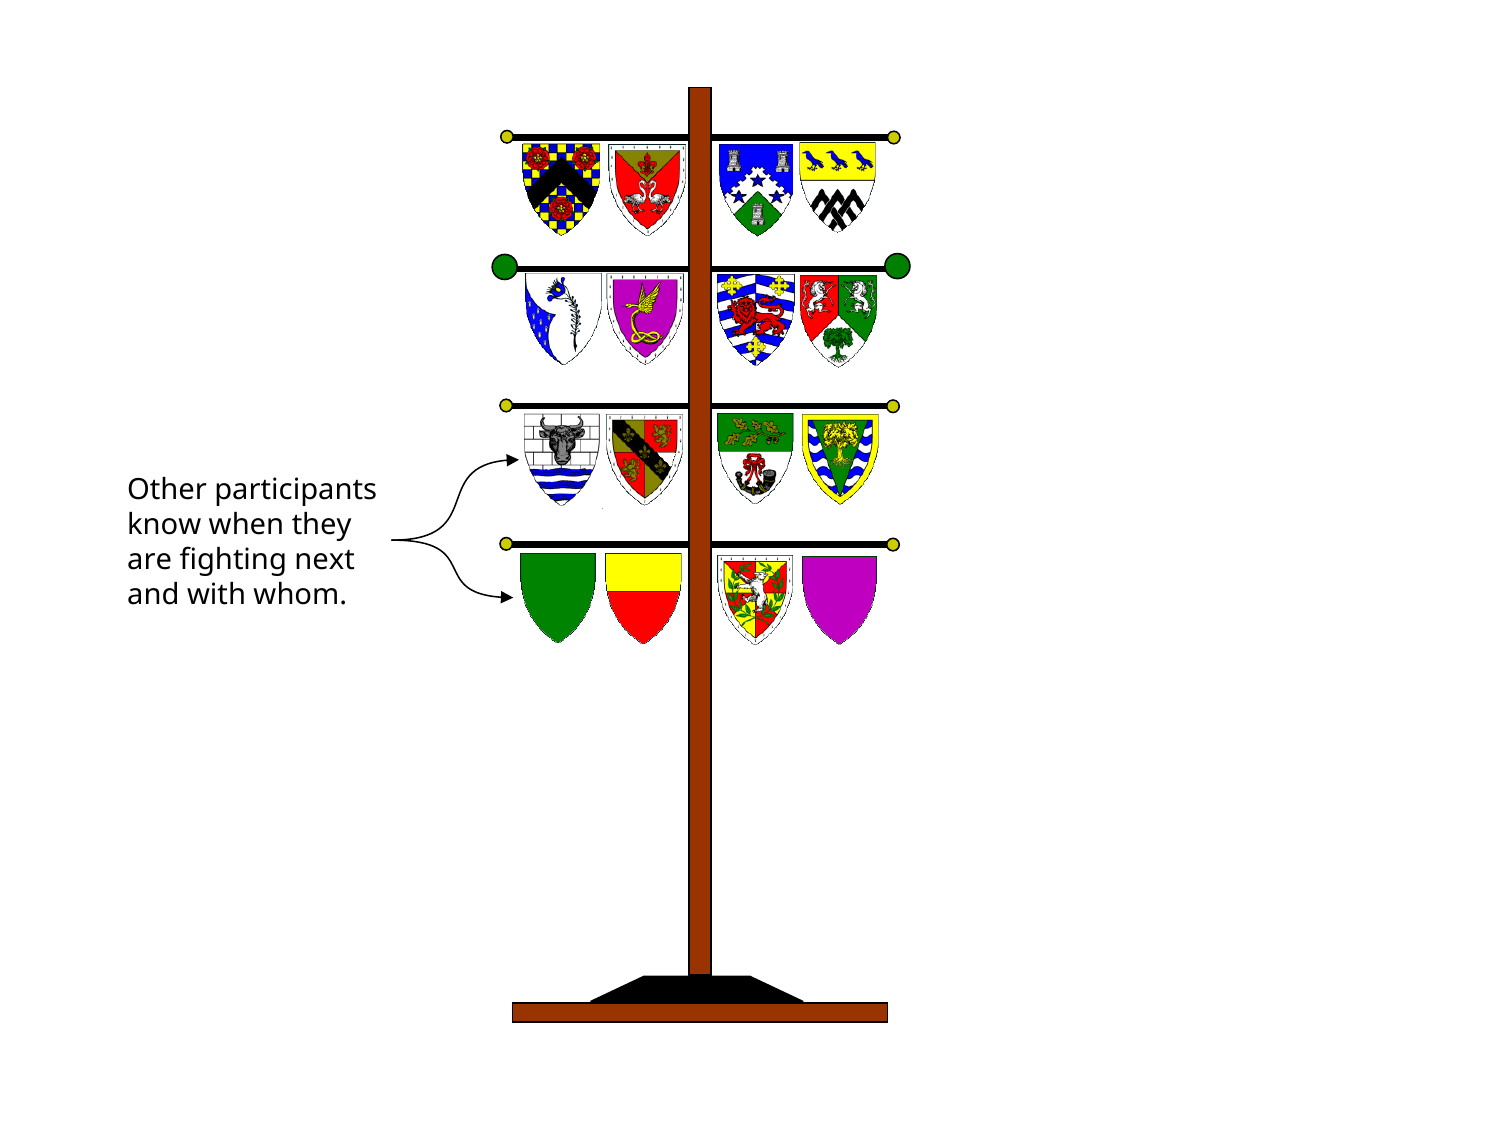

Other participants
know when they
are fighting next
and with whom.